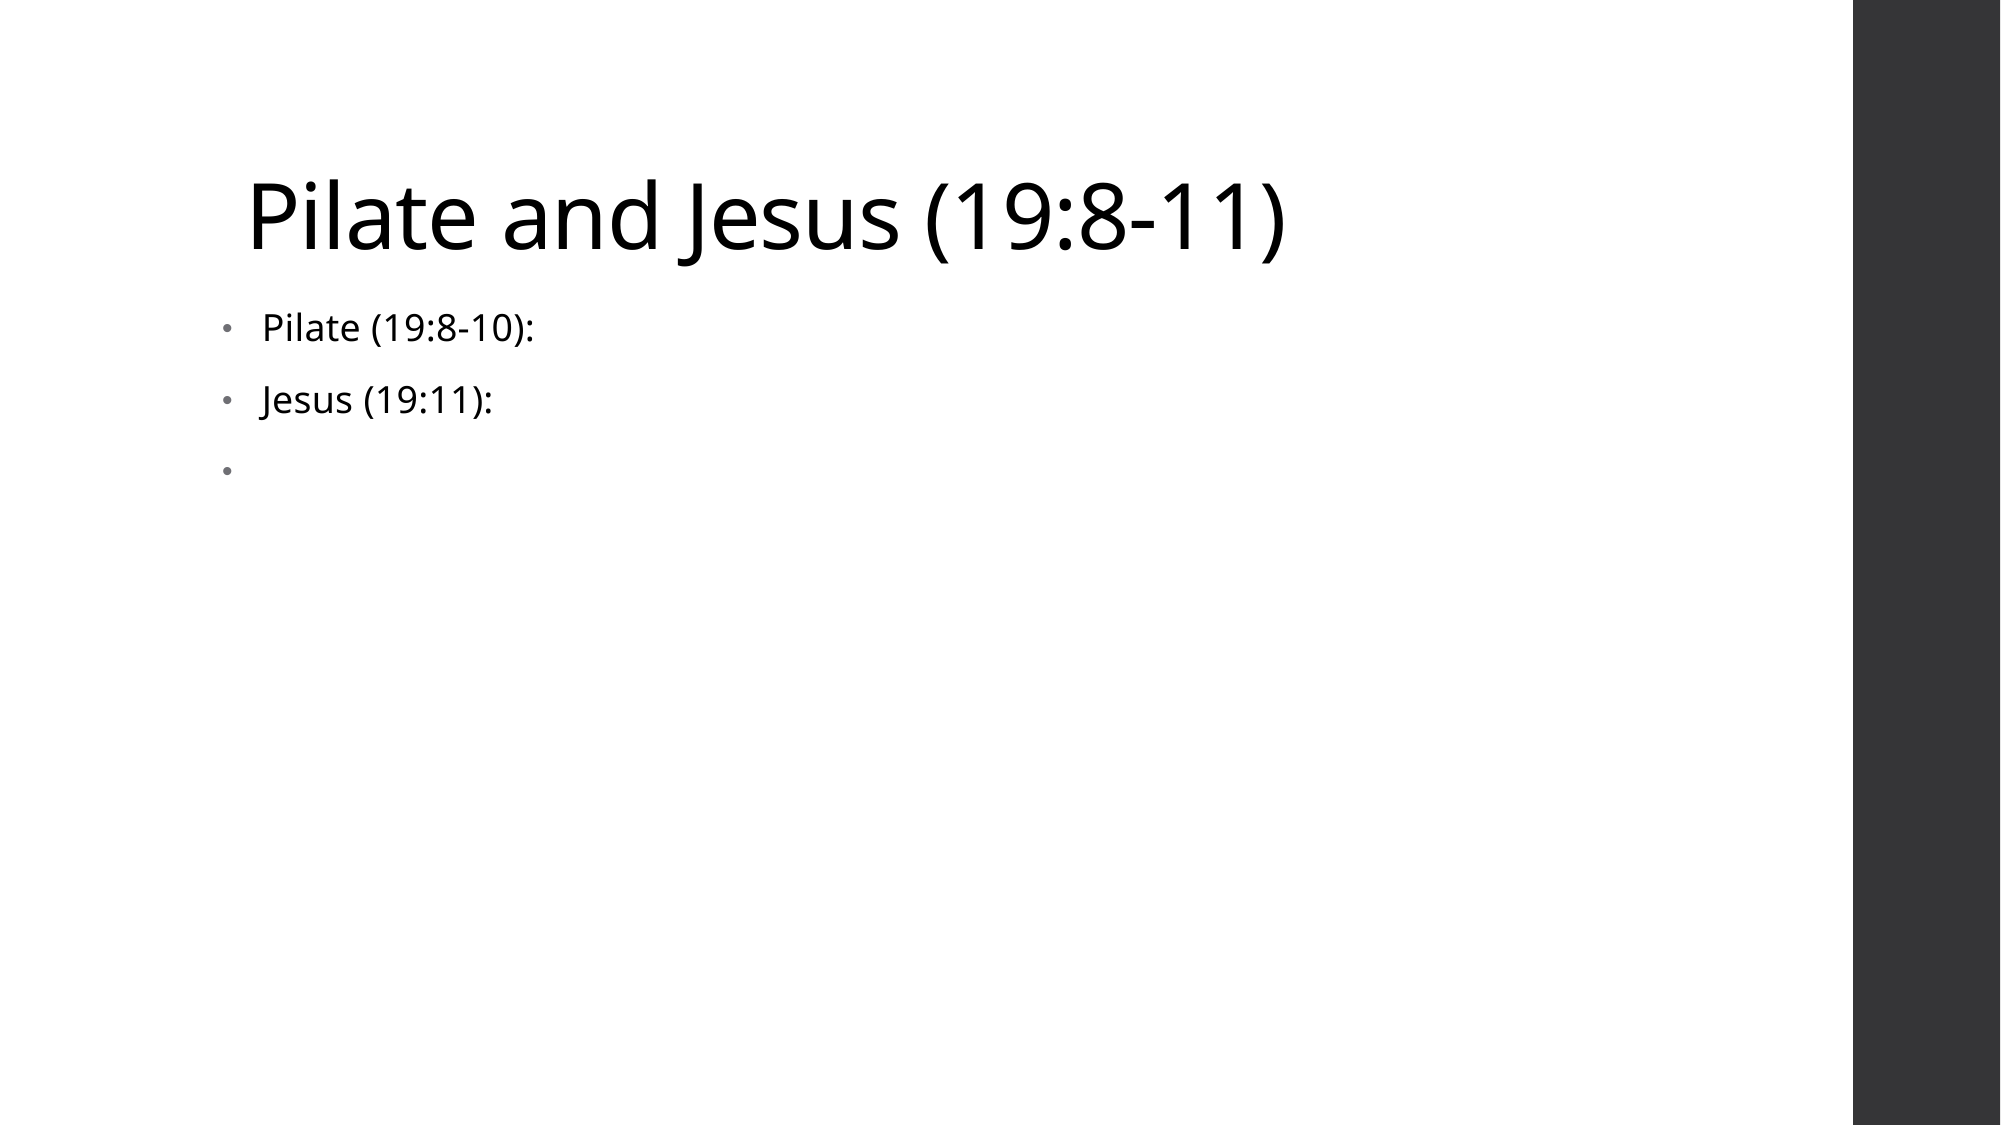

# Pilate and Jesus (19:8-11)
 Pilate (19:8-10):
 Jesus (19:11):